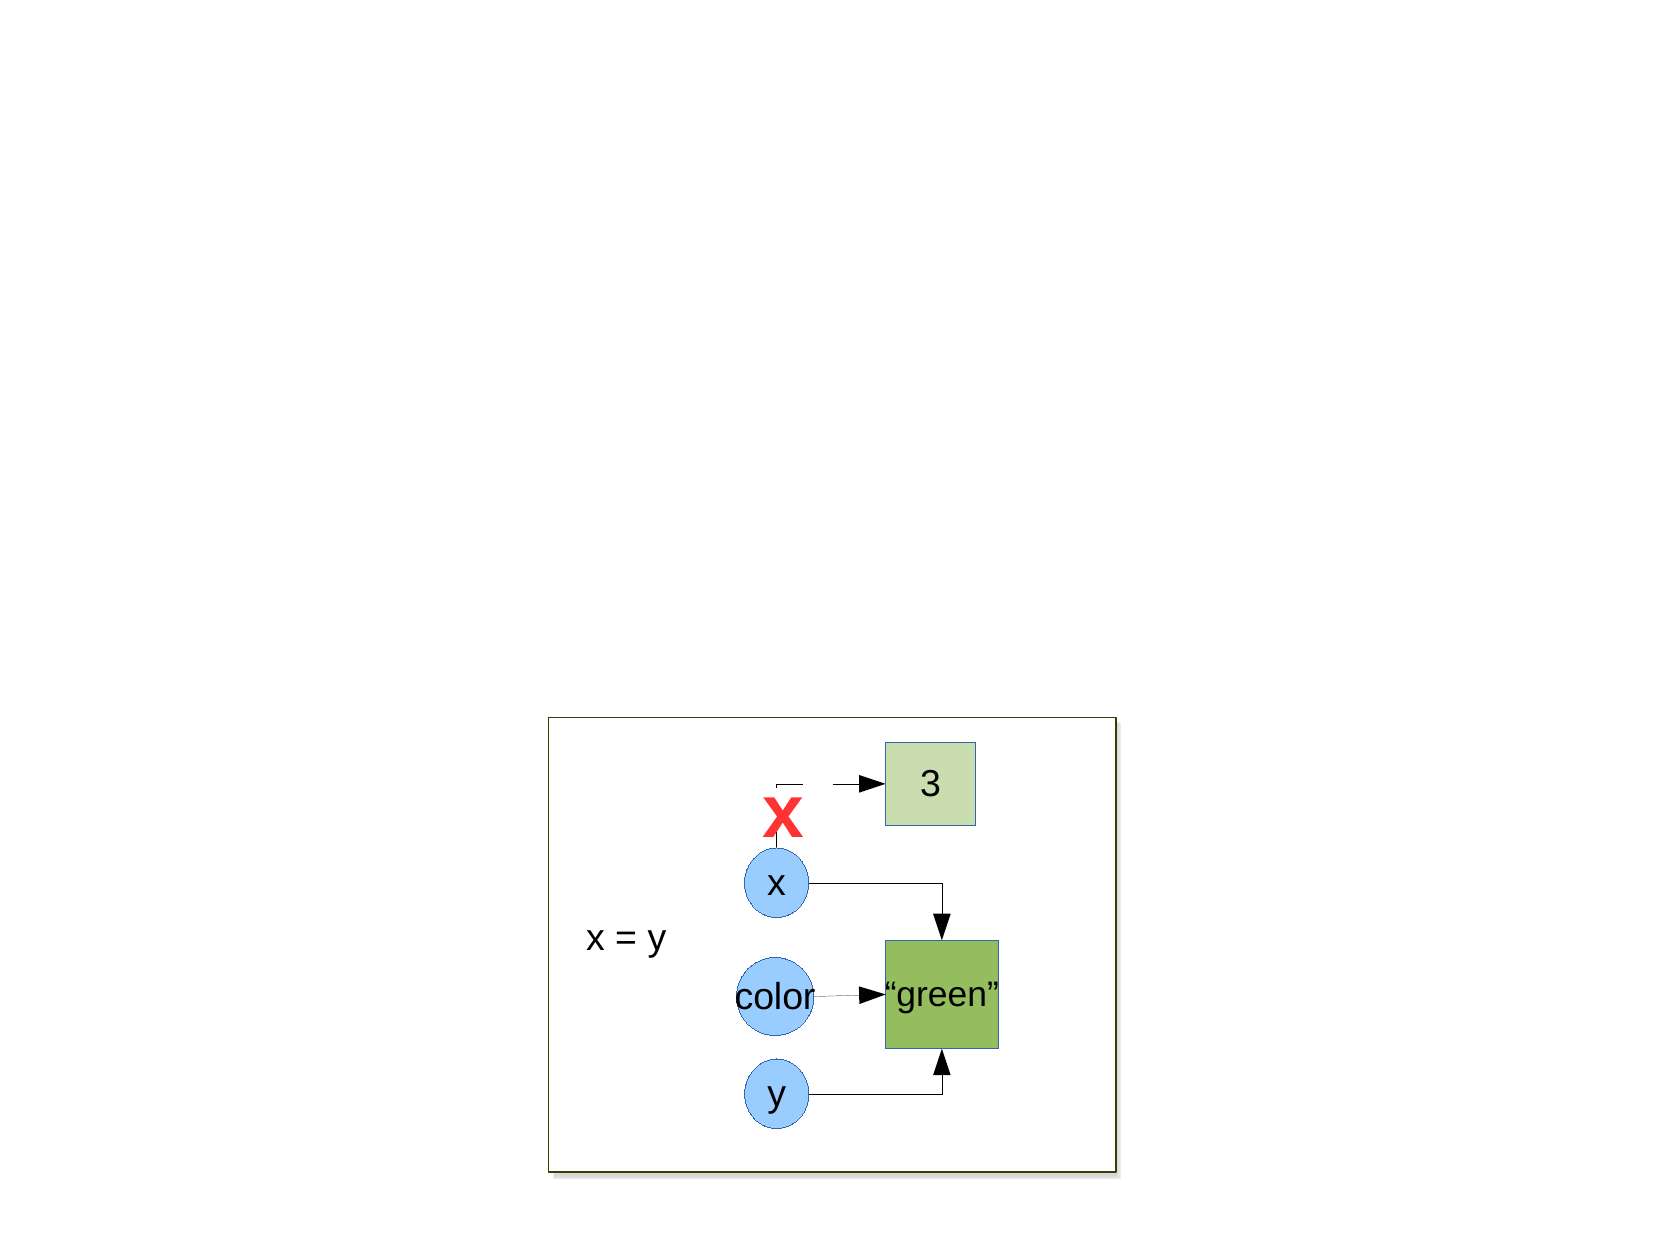

3
x
x
“green”
color
y
x = y